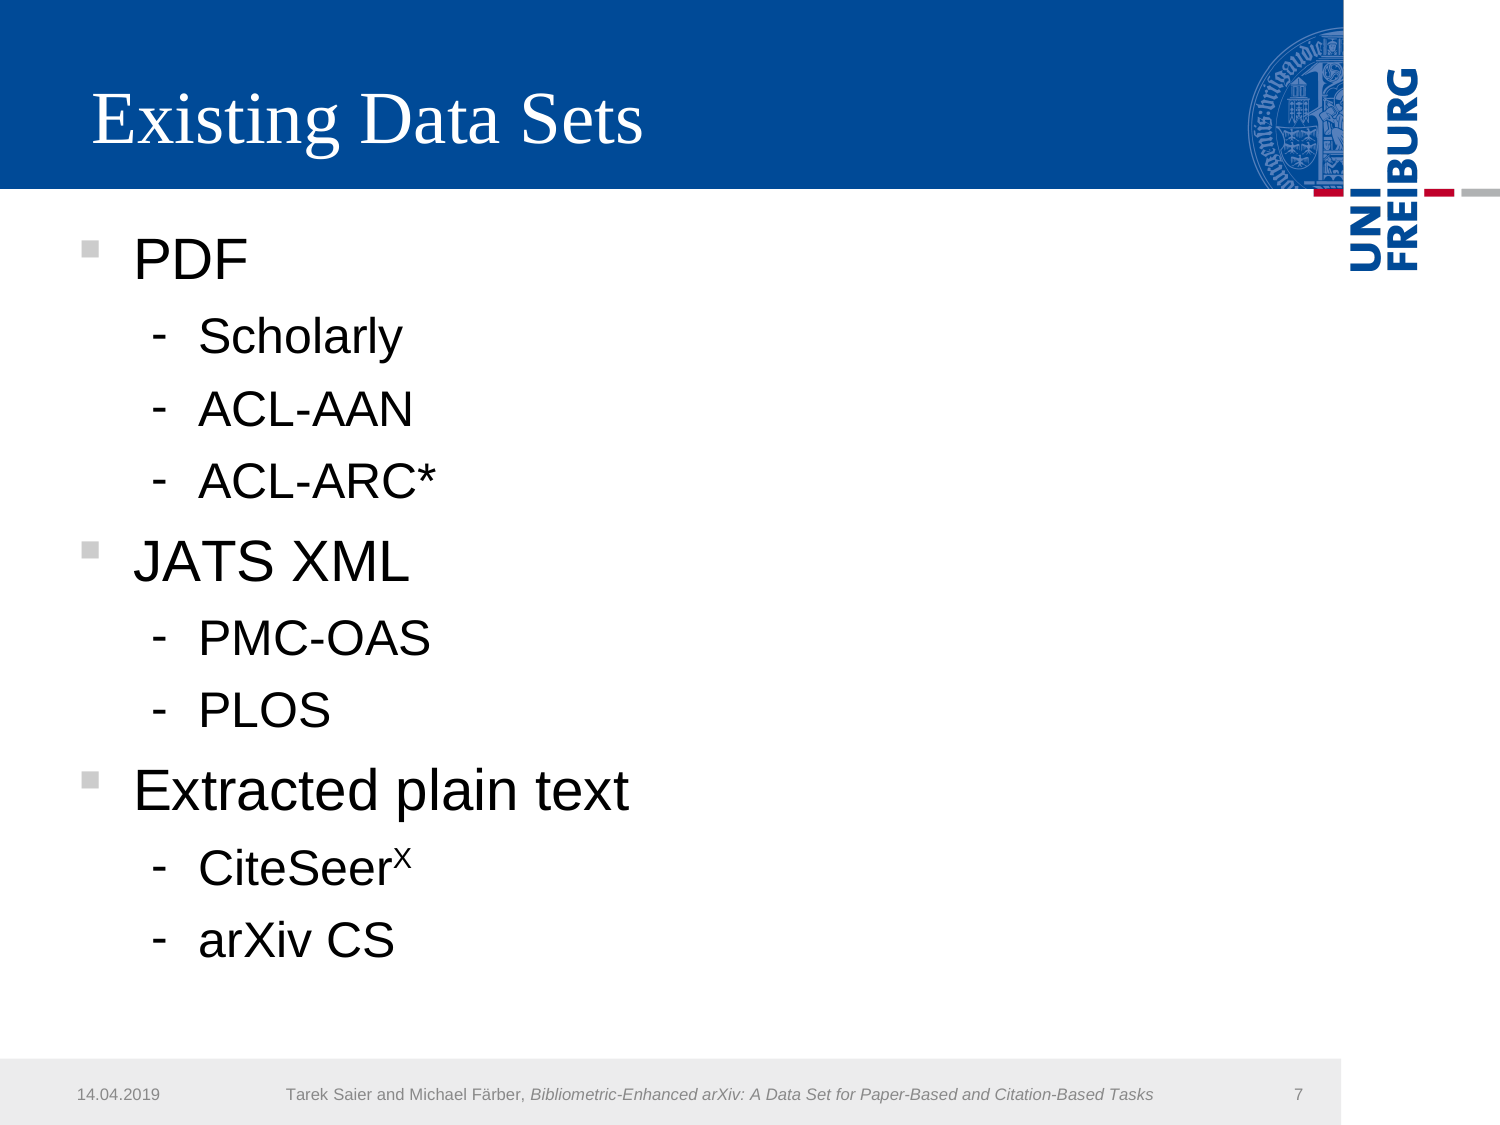

# Existing Data Sets
PDF
Scholarly
ACL-AAN
ACL-ARC*
JATS XML
PMC-OAS
PLOS
Extracted plain text
CiteSeerX
arXiv CS
Präsentationstitel
7